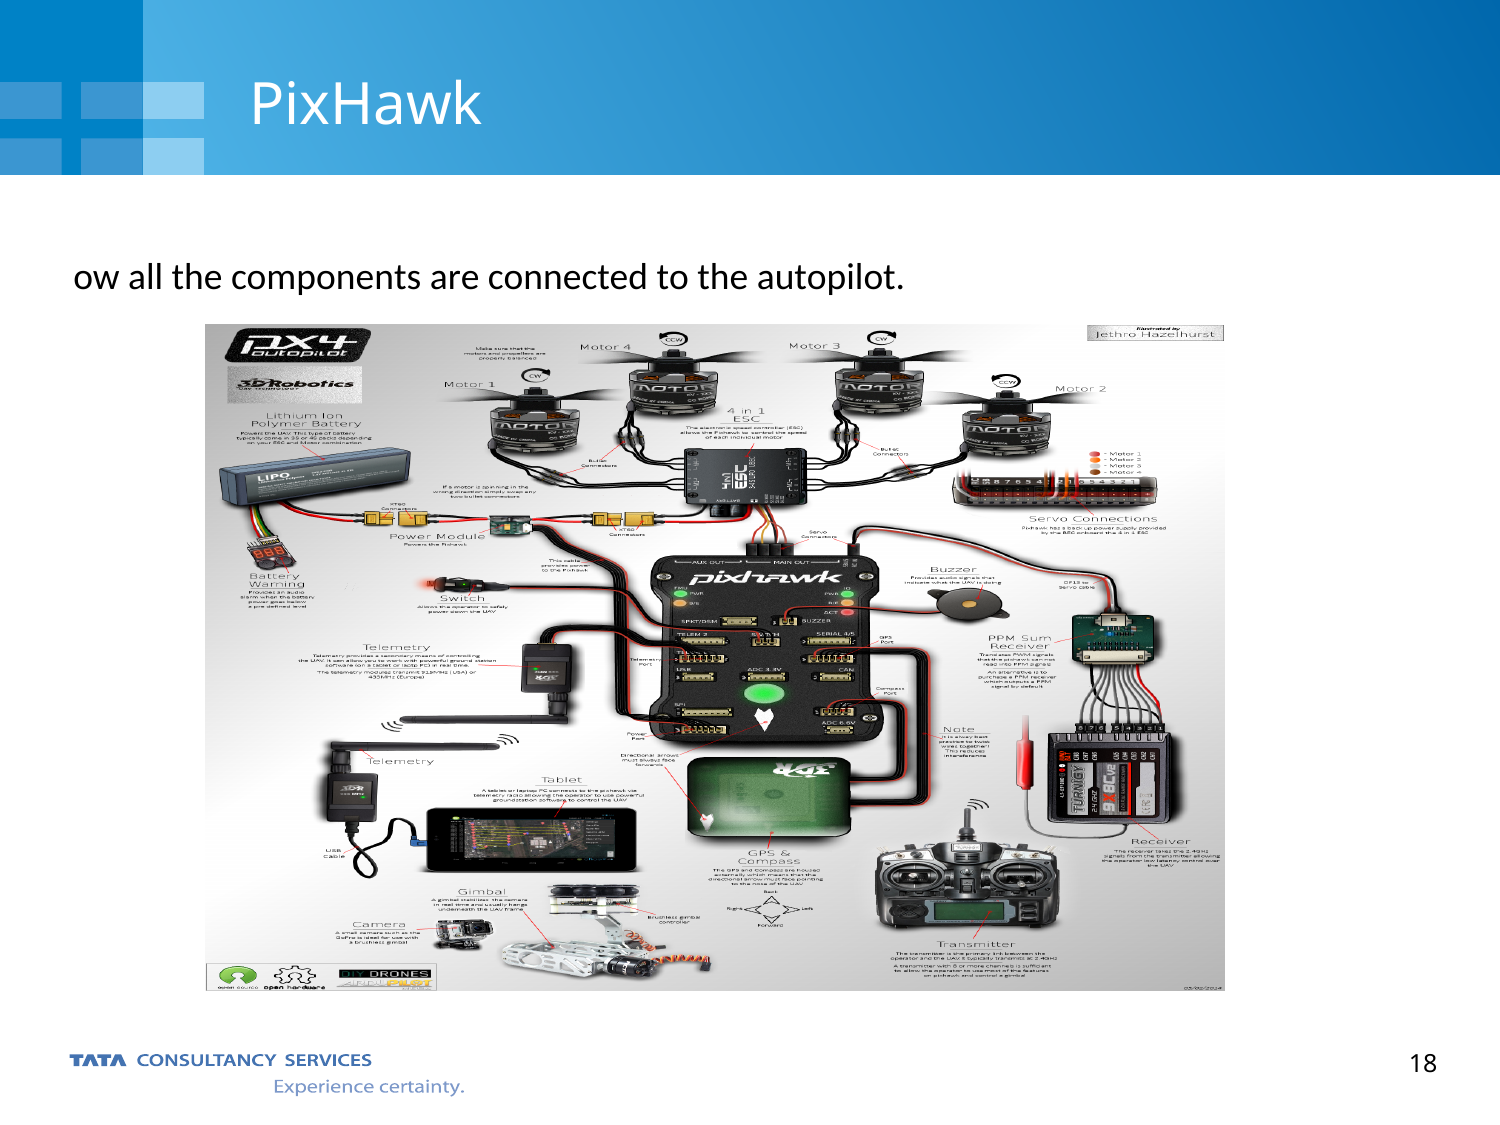

PixHawk
How all the components are connected to the autopilot.